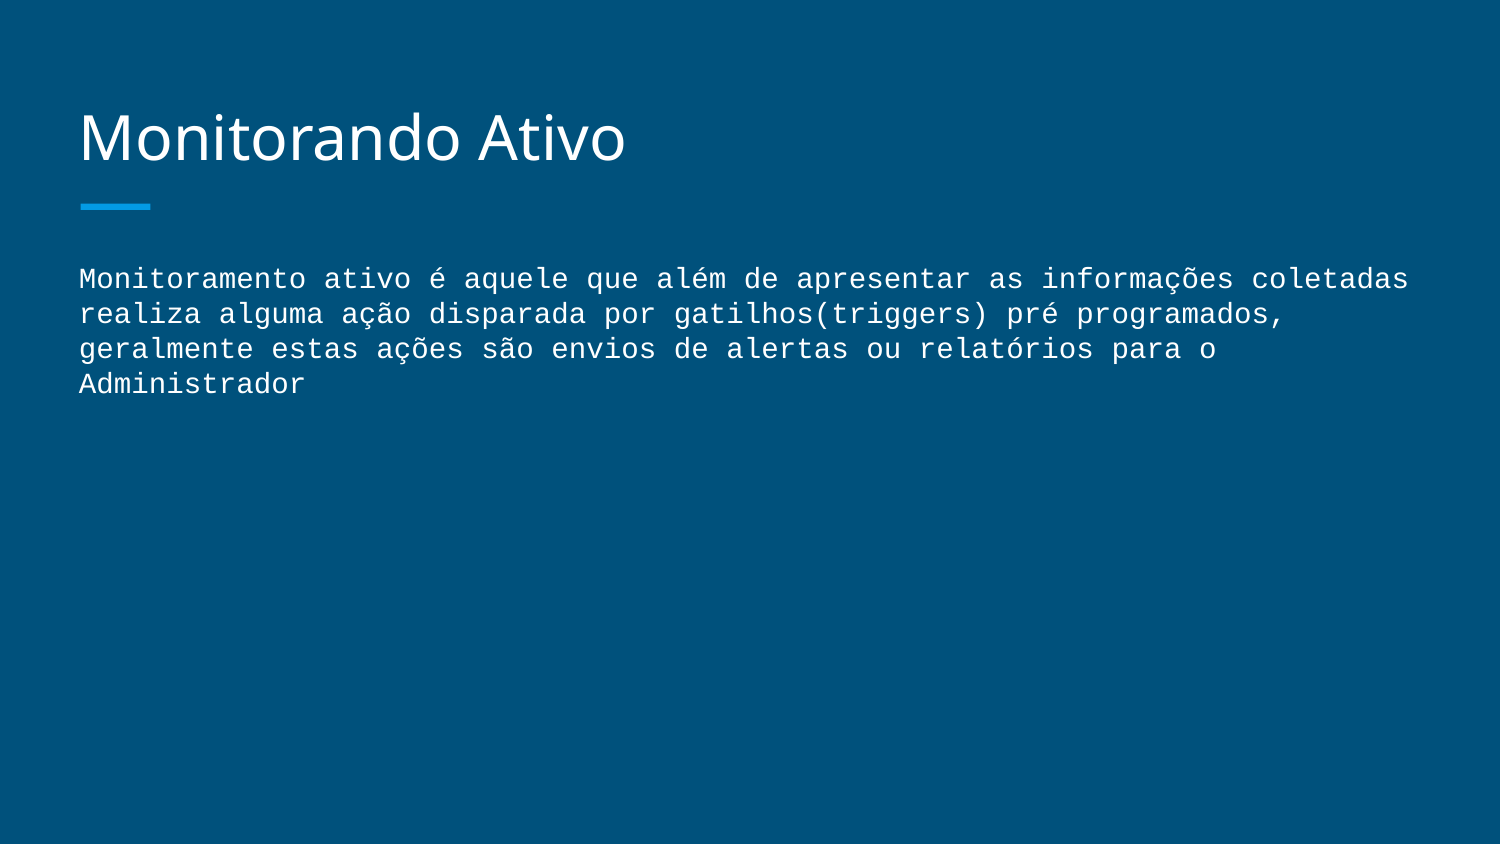

# Monitorando Ativo
Monitoramento ativo é aquele que além de apresentar as informações coletadas realiza alguma ação disparada por gatilhos(triggers) pré programados, geralmente estas ações são envios de alertas ou relatórios para o Administrador